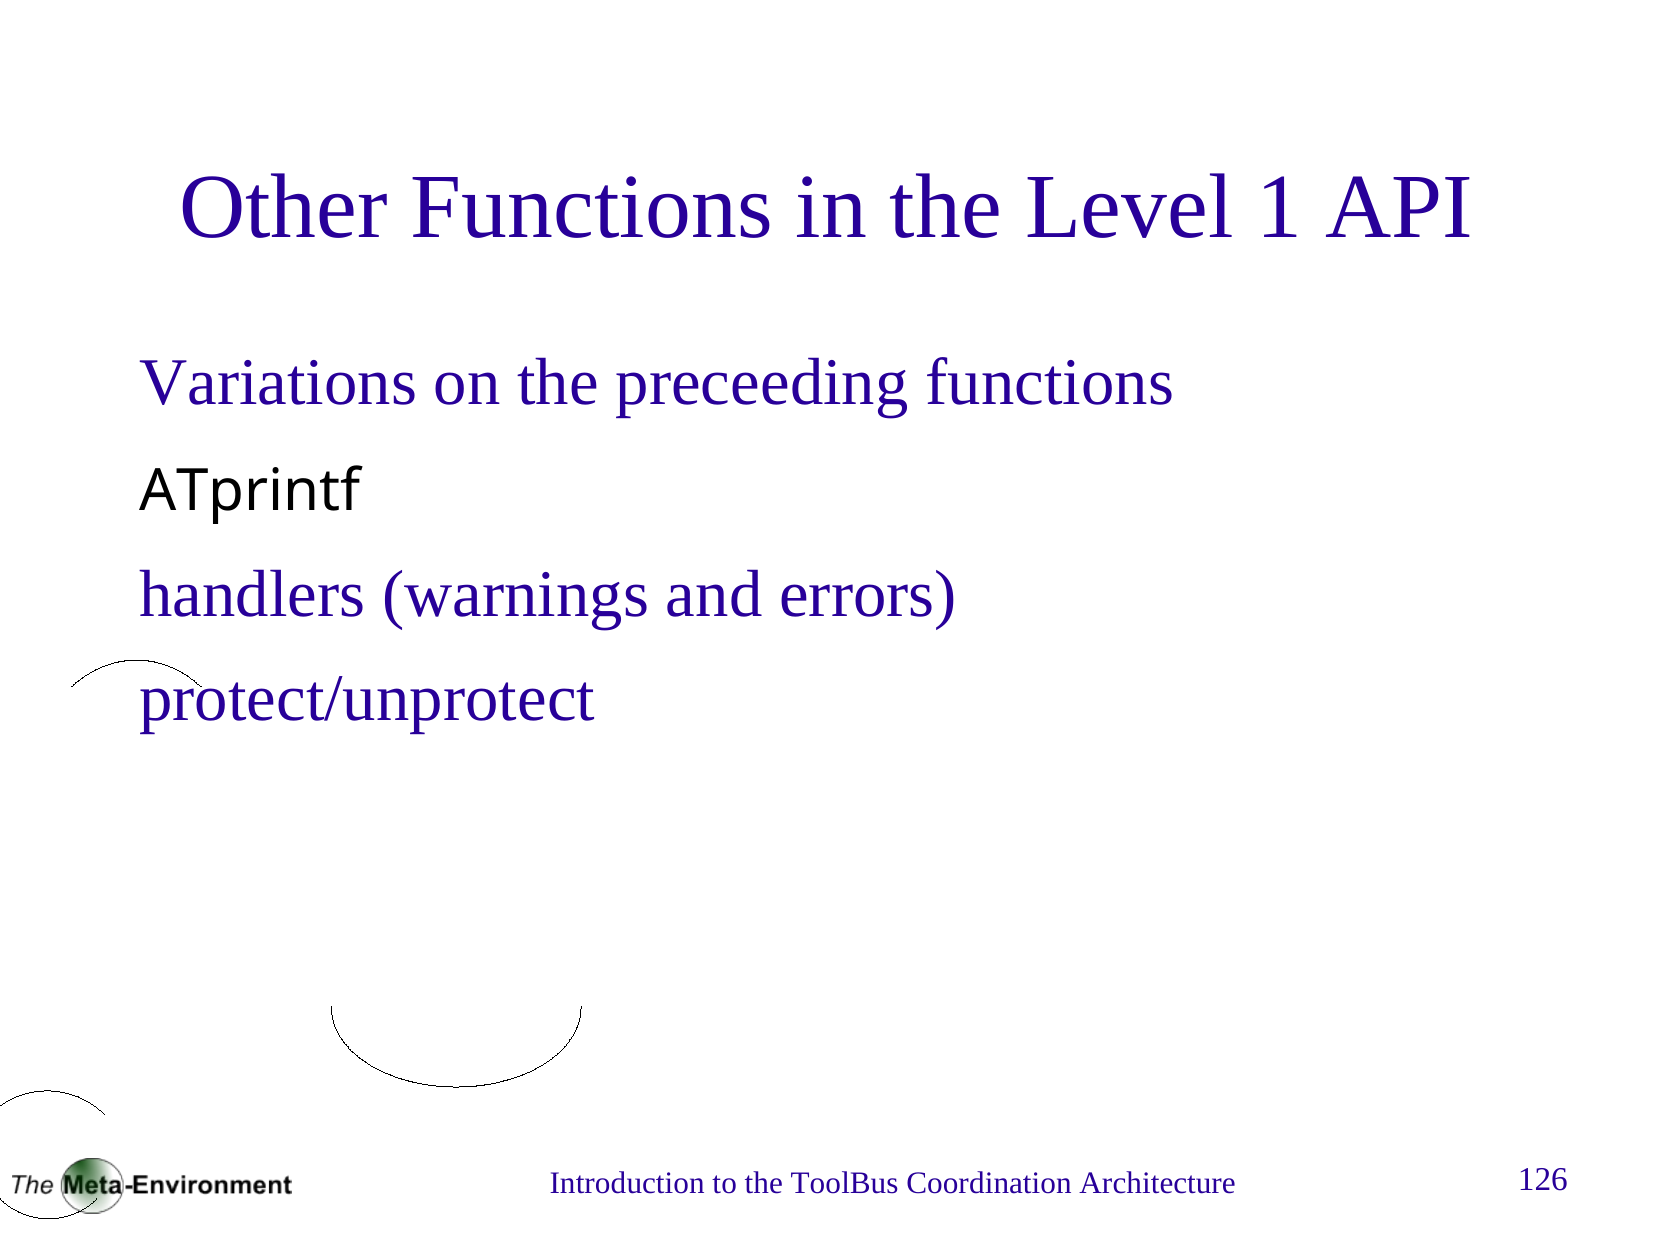

# Other Functions in the Level 1 API
Variations on the preceeding functions
ATprintf
handlers (warnings and errors)
protect/unprotect